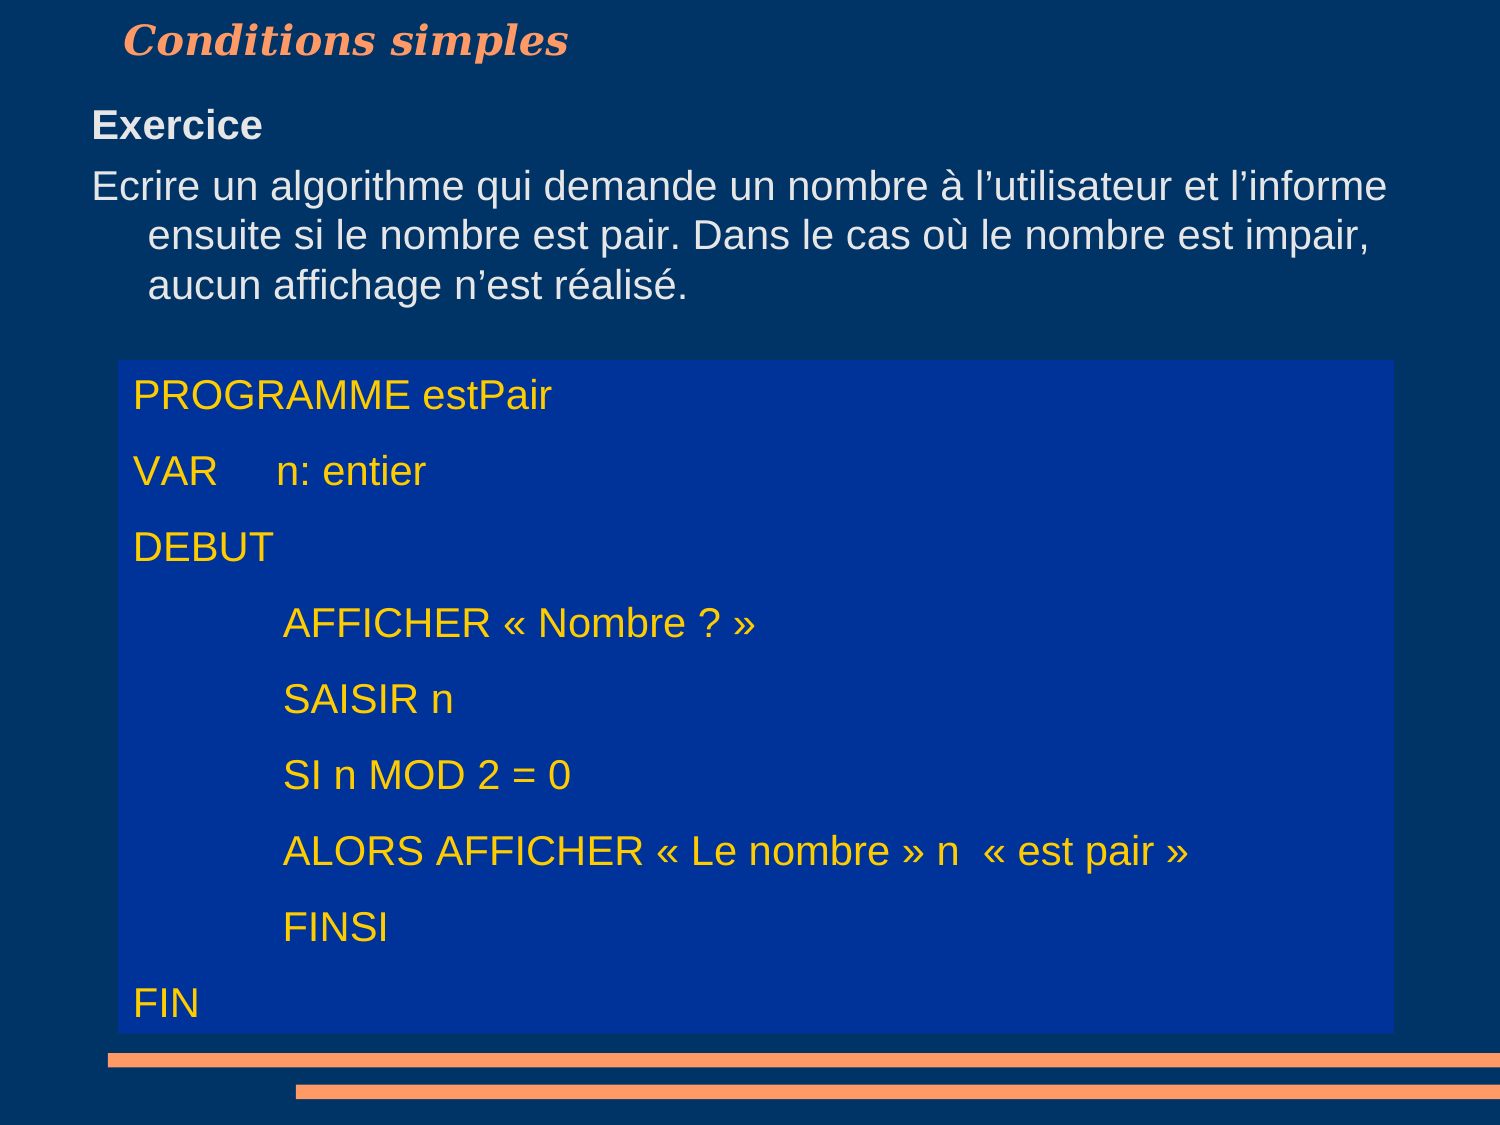

# Conditions simples
Exercice
Ecrire un algorithme qui demande un nombre à l’utilisateur et l’informe ensuite si le nombre est pair. Dans le cas où le nombre est impair, aucun affichage n’est réalisé.
PROGRAMME estPair
VAR n: entier
DEBUT
	AFFICHER « Nombre ? »
	SAISIR n
	SI n MOD 2 = 0
	ALORS AFFICHER « Le nombre » n « est pair »
 FINSI
FIN